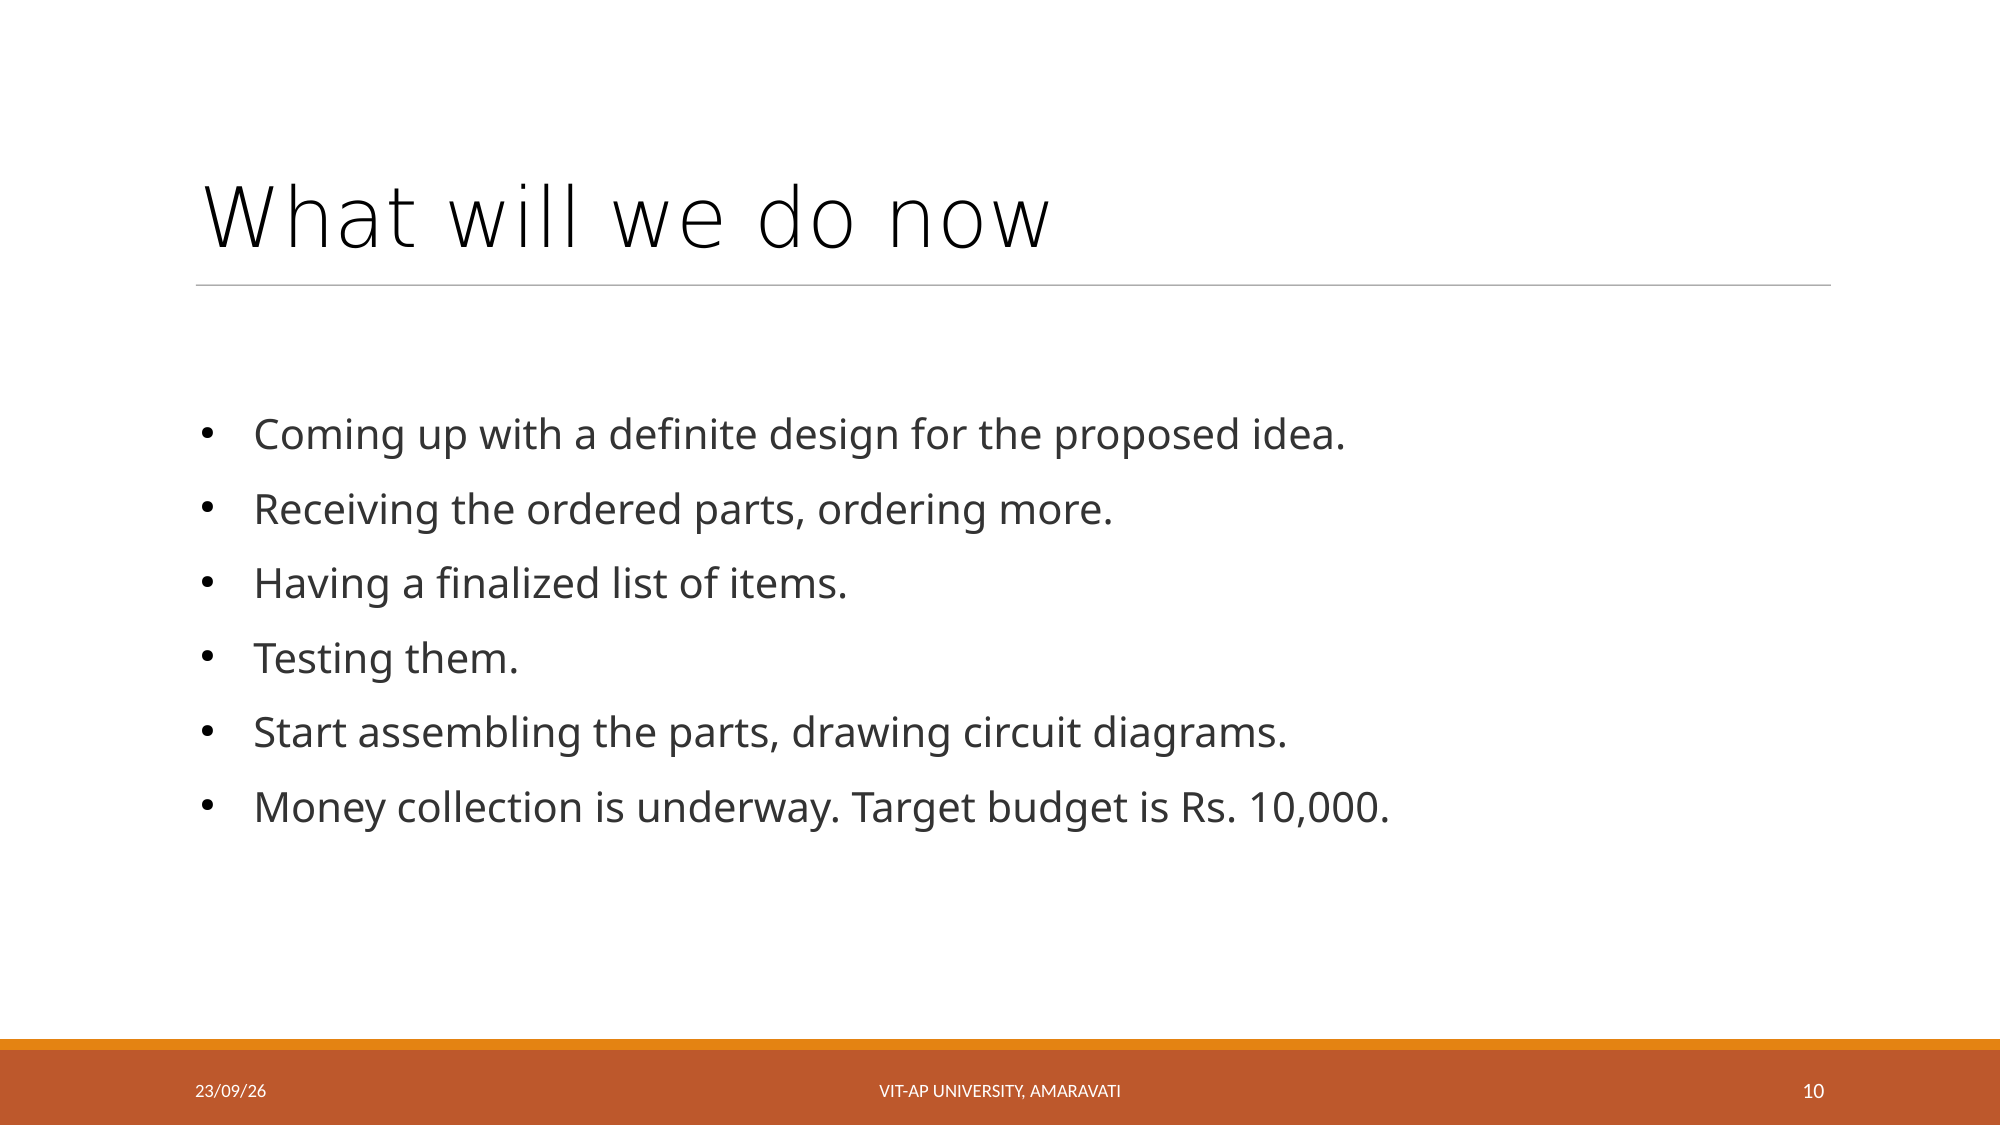

What will we do now
# Coming up with a definite design for the proposed idea.
Receiving the ordered parts, ordering more.
Having a finalized list of items.
Testing them.
Start assembling the parts, drawing circuit diagrams.
Money collection is underway. Target budget is Rs. 10,000.
VIT-AP University, Amaravati
10